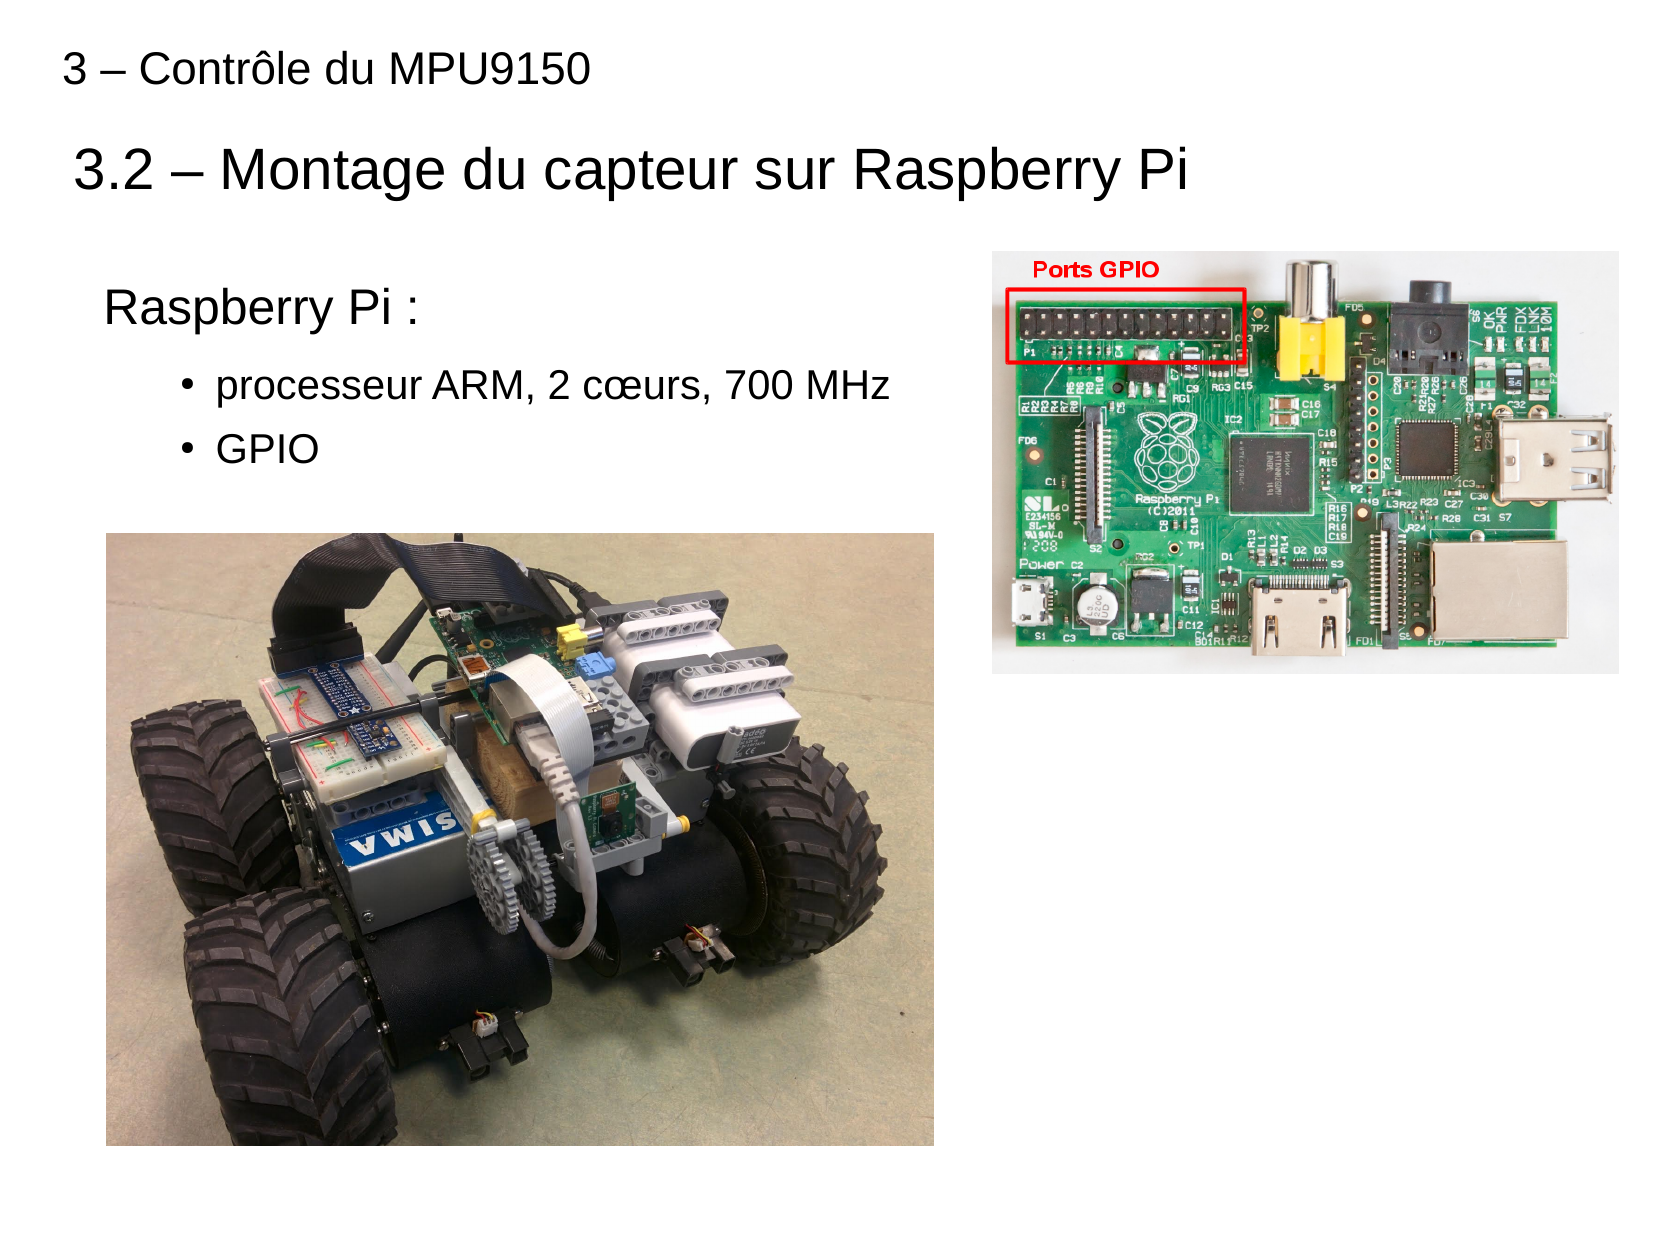

3 – Contrôle du MPU9150
3.2 – Montage du capteur sur Raspberry Pi
Raspberry Pi :
processeur ARM, 2 cœurs, 700 MHz
GPIO